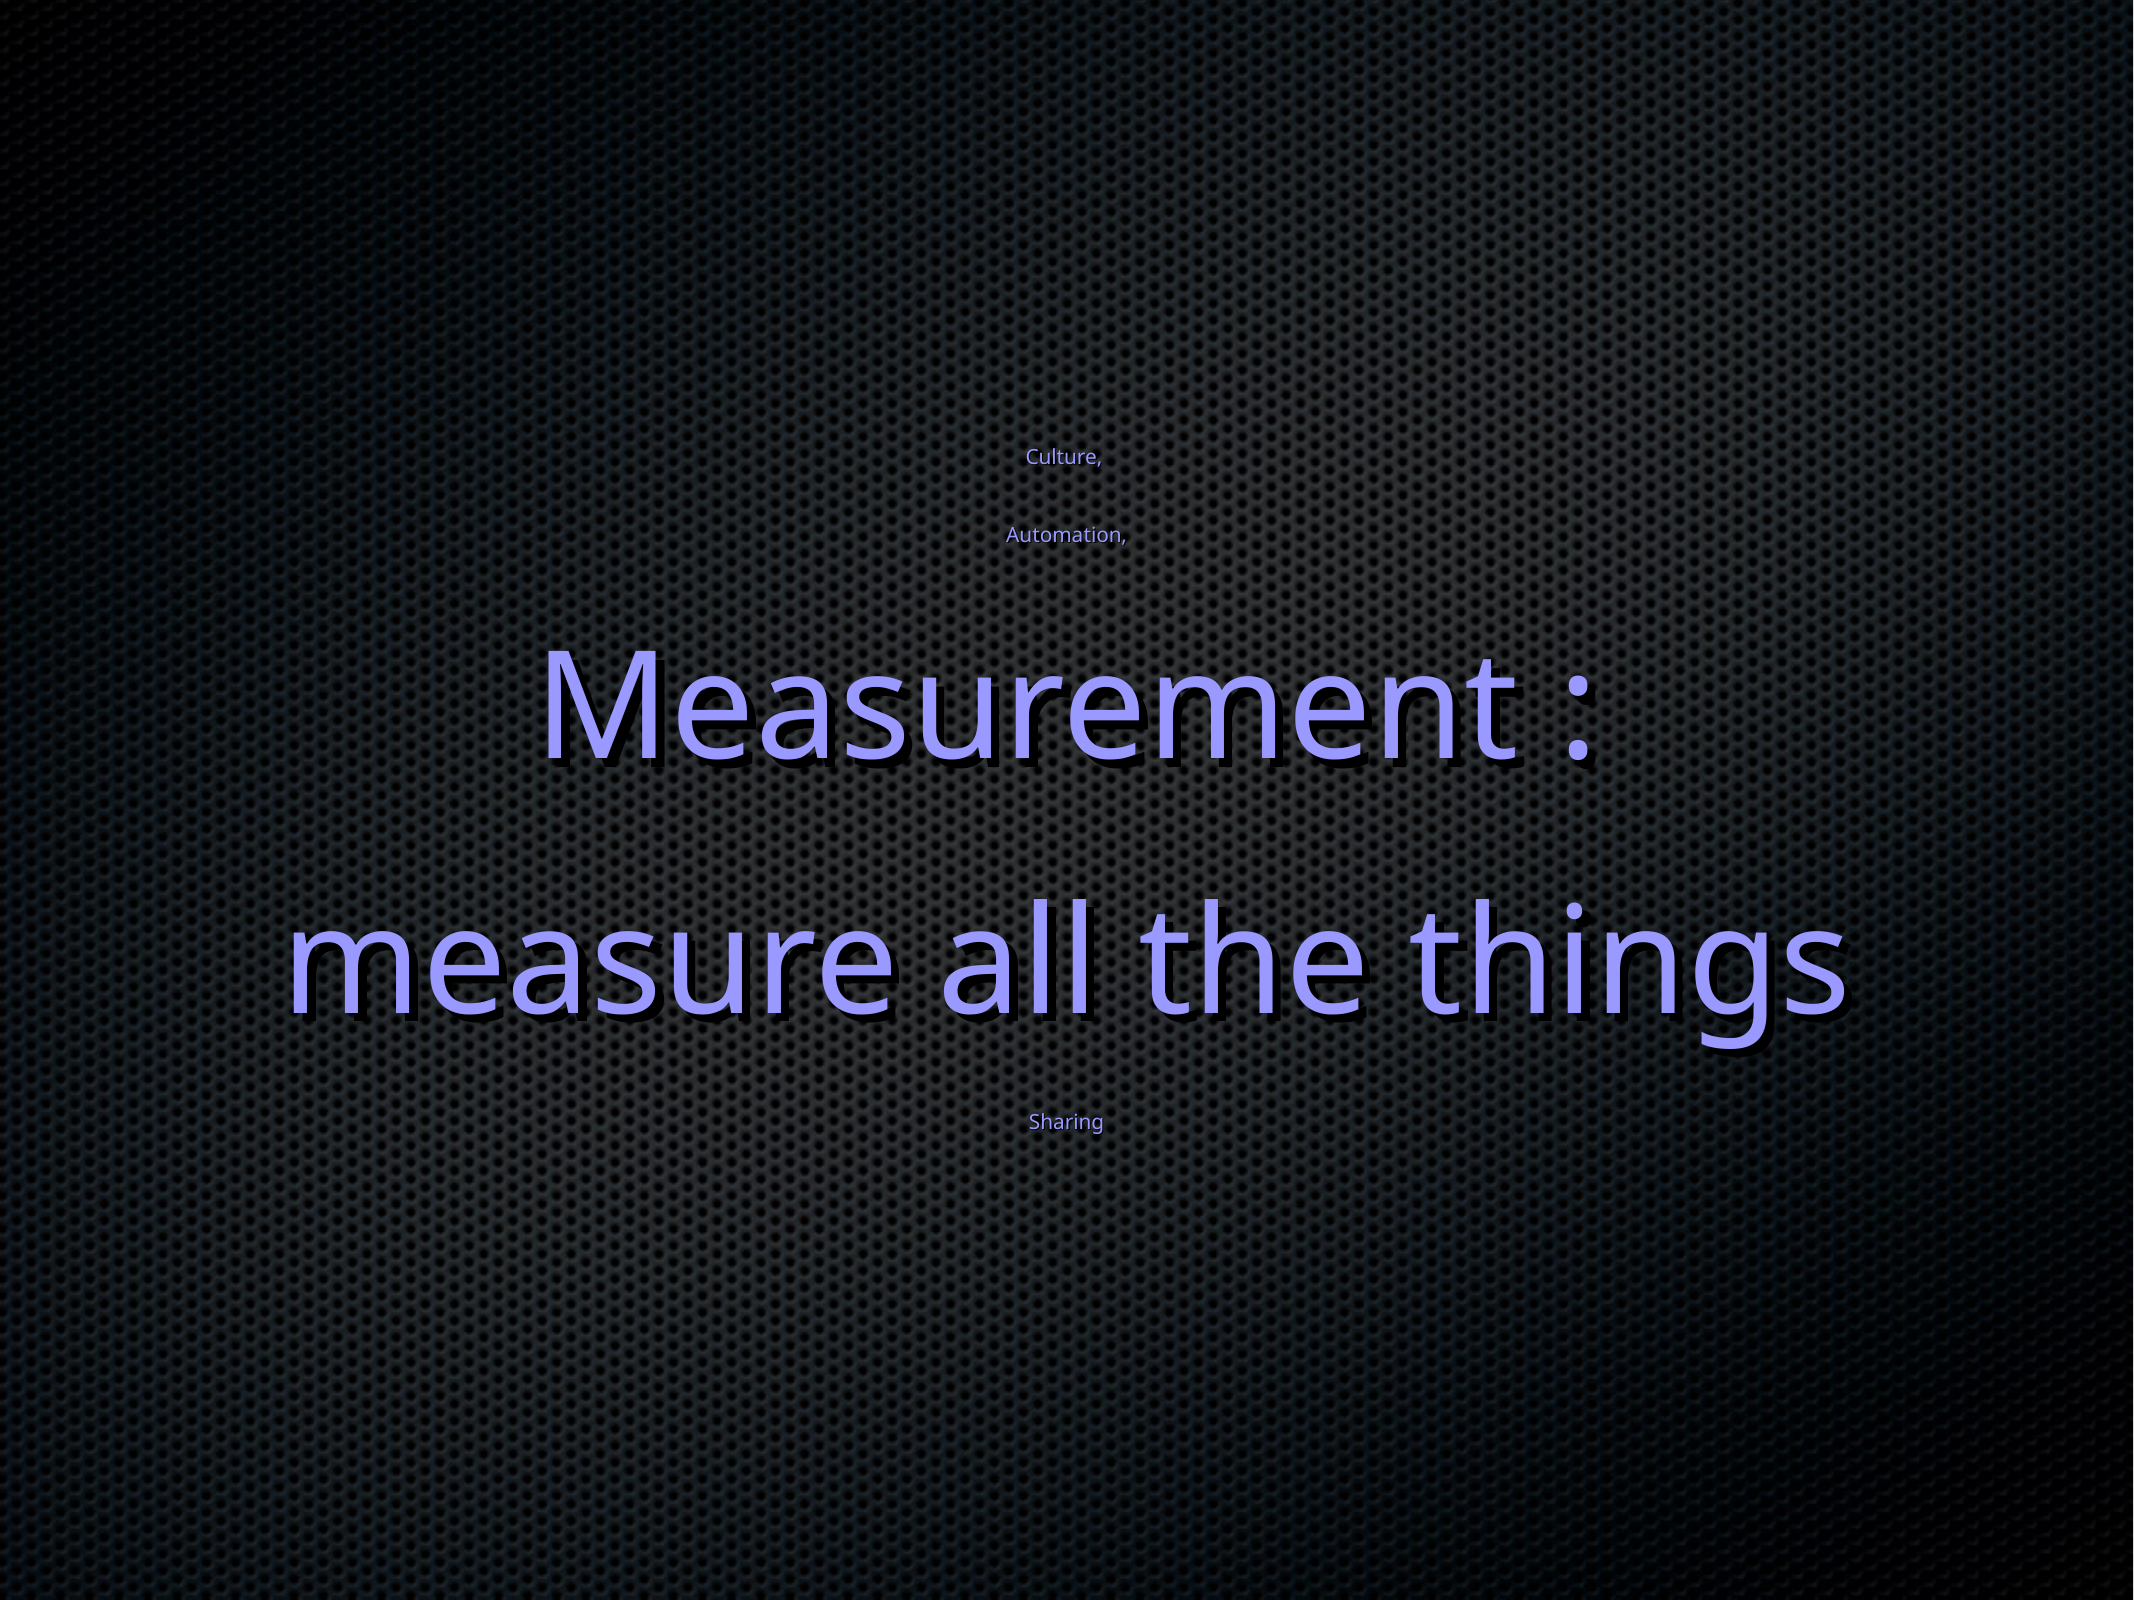

# Culture,
Automation,
Measurement :
measure all the things
Sharing